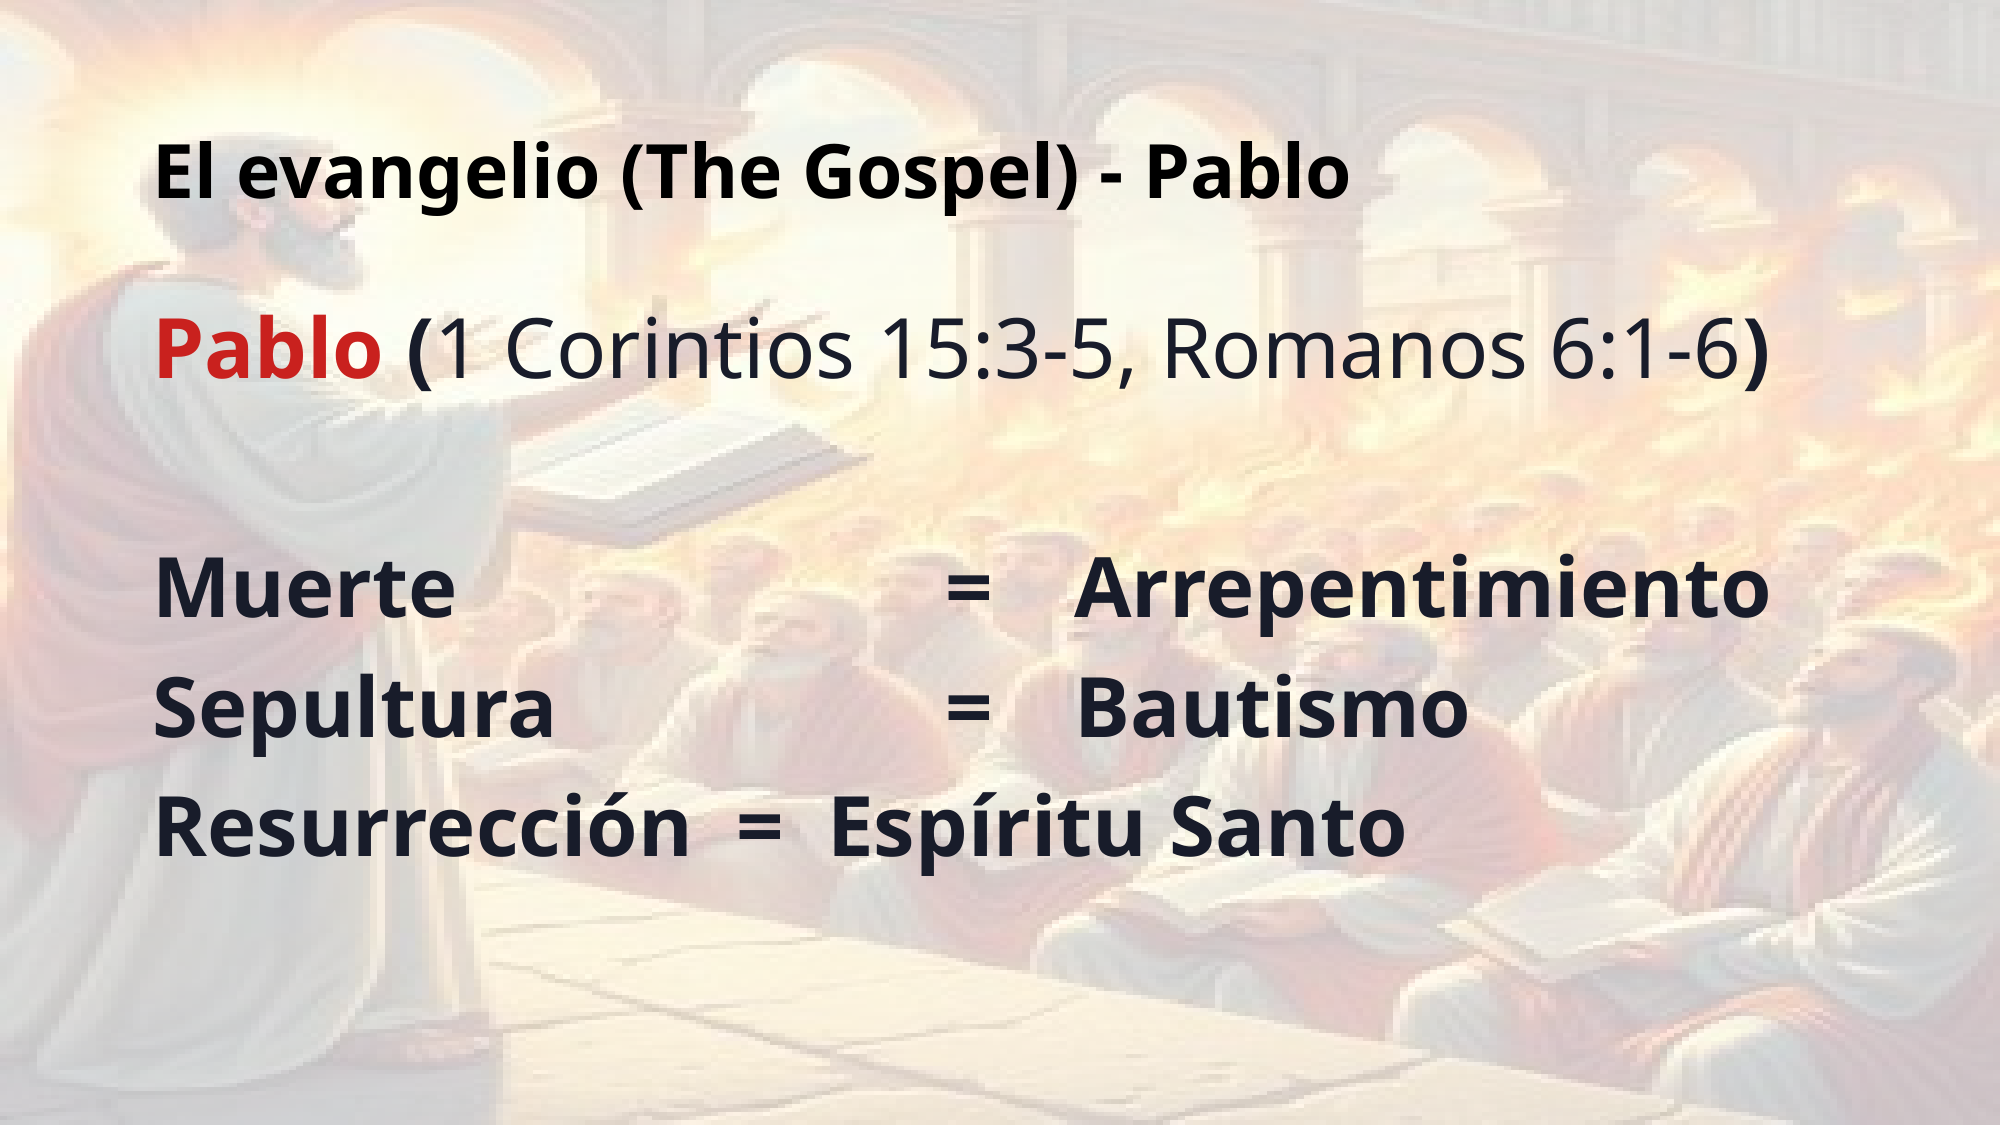

# El evangelio (The Gospel) - Pablo
Pablo (1 Corintios 15:3-5, Romanos 6:1-6)
Muerte		 	 = 	 Arrepentimiento
Sepultura		 	 =	 Bautismo
Resurrección = Espíritu Santo